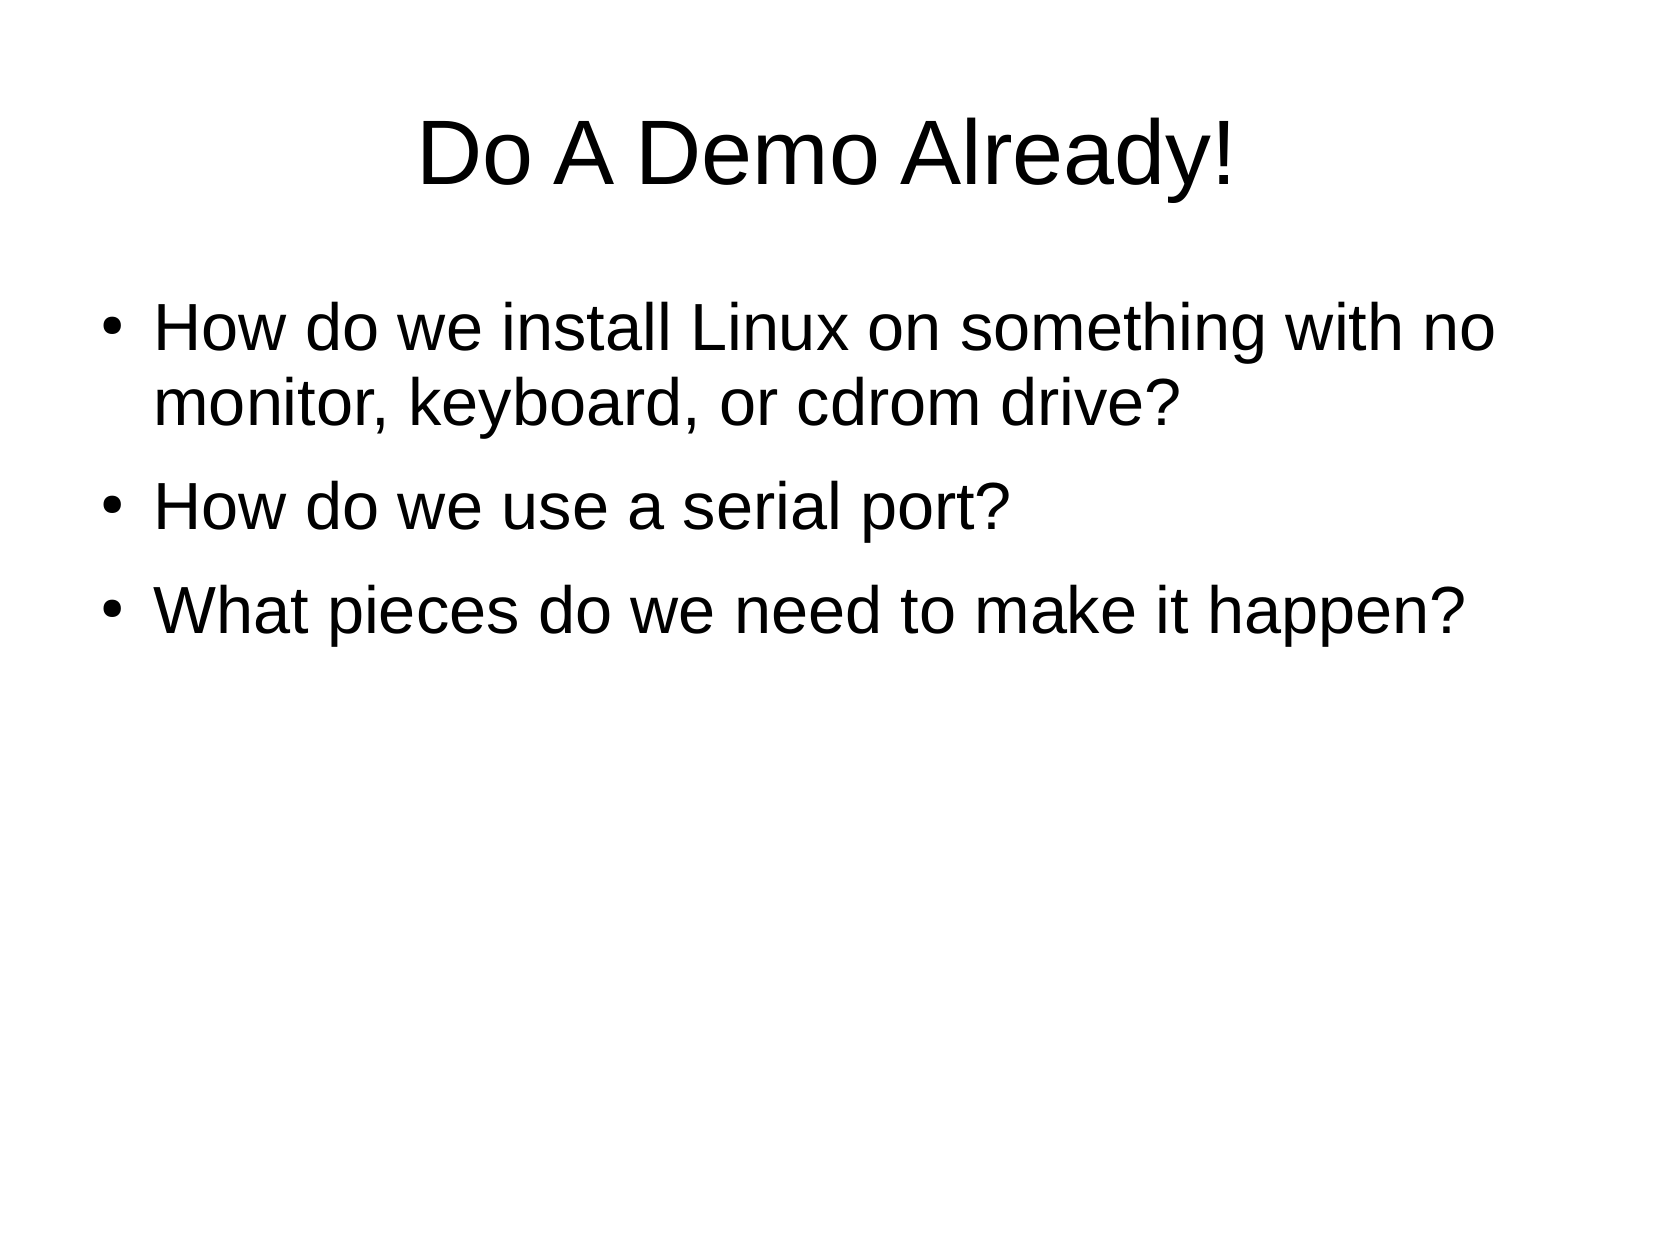

# Do A Demo Already!
How do we install Linux on something with no monitor, keyboard, or cdrom drive?
How do we use a serial port?
What pieces do we need to make it happen?